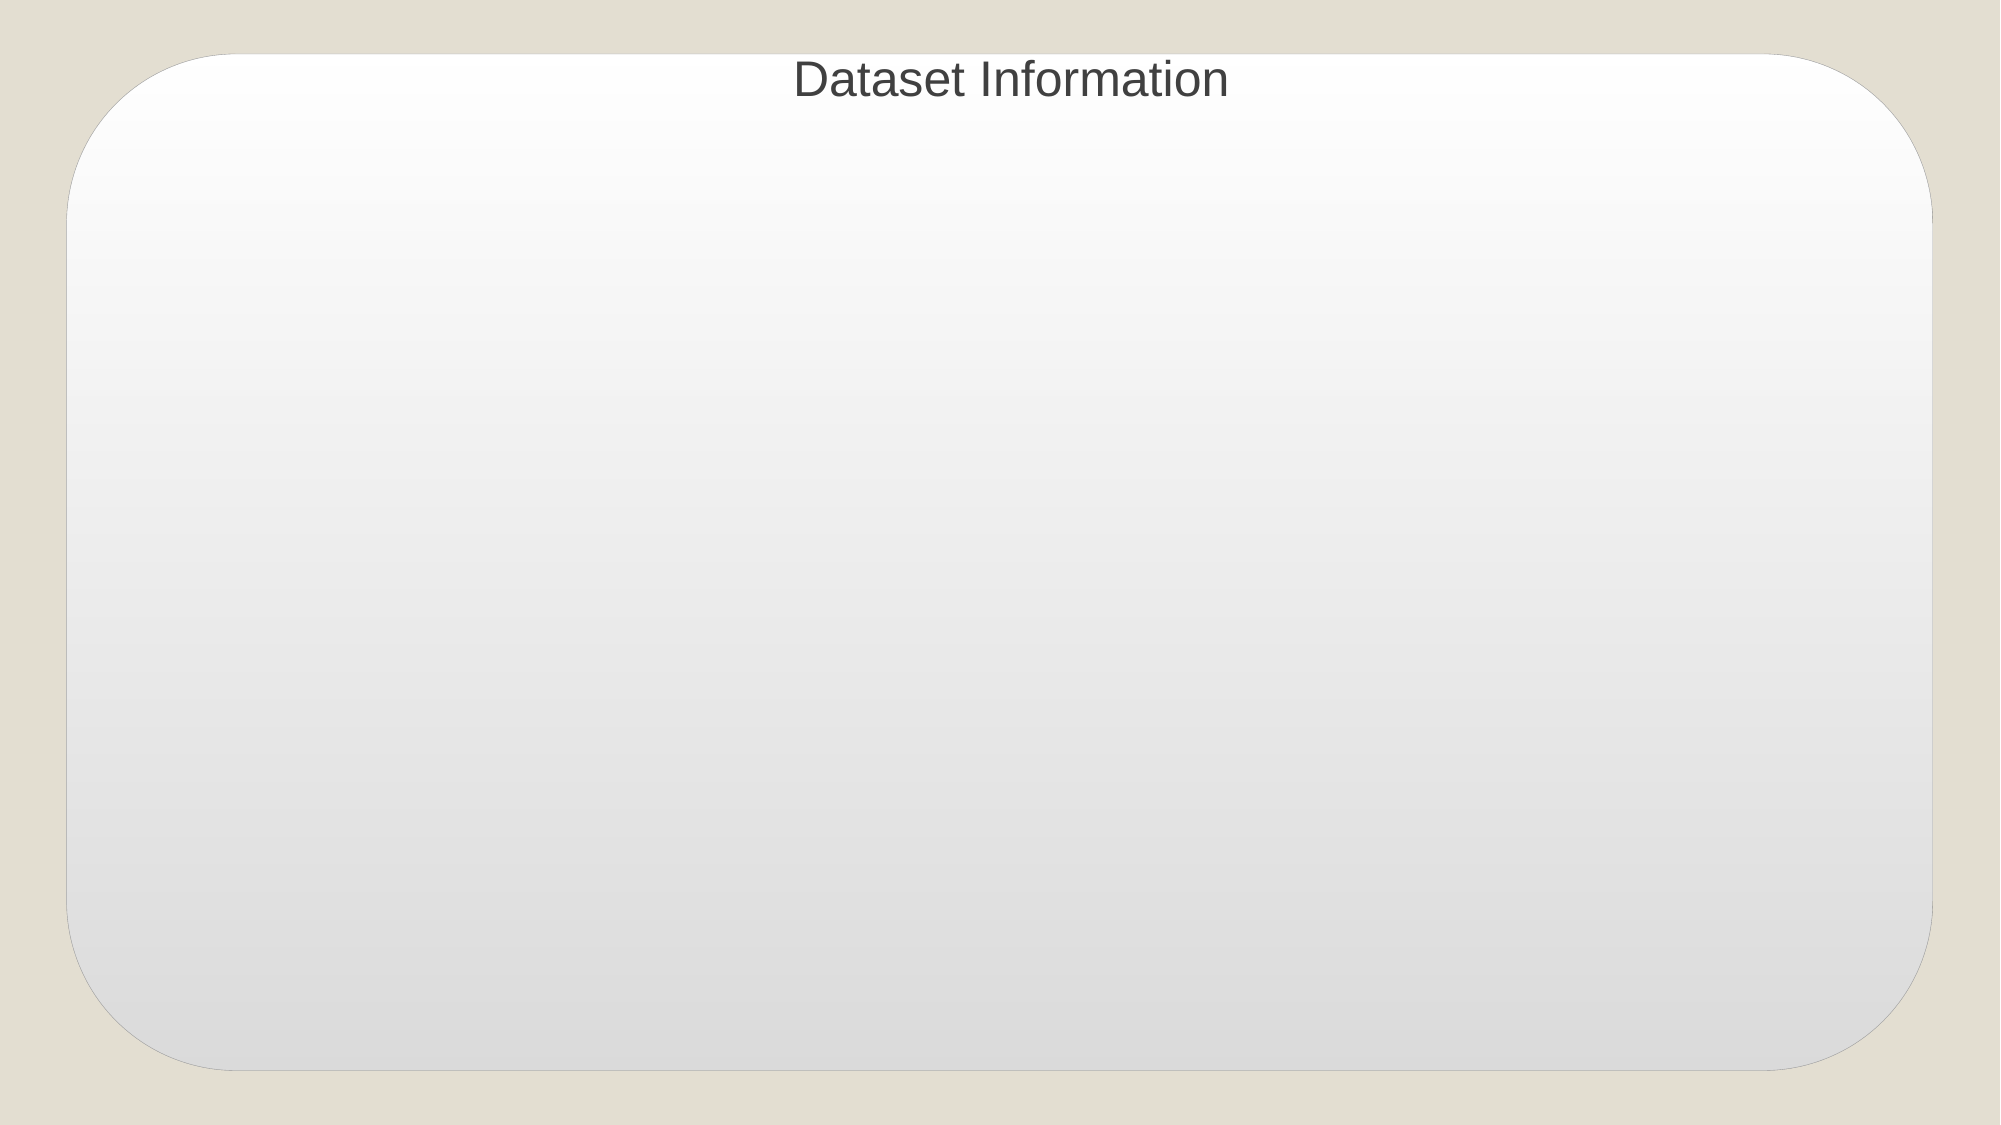

Dataset Information
Shape
Null Values
Problem Statement
Data contains 1168 entries each having 81 variables
The dataset contains missing values (null values). We need to handle that.
We need to build model to predict the sale price of the houses. We are using regression techniques.